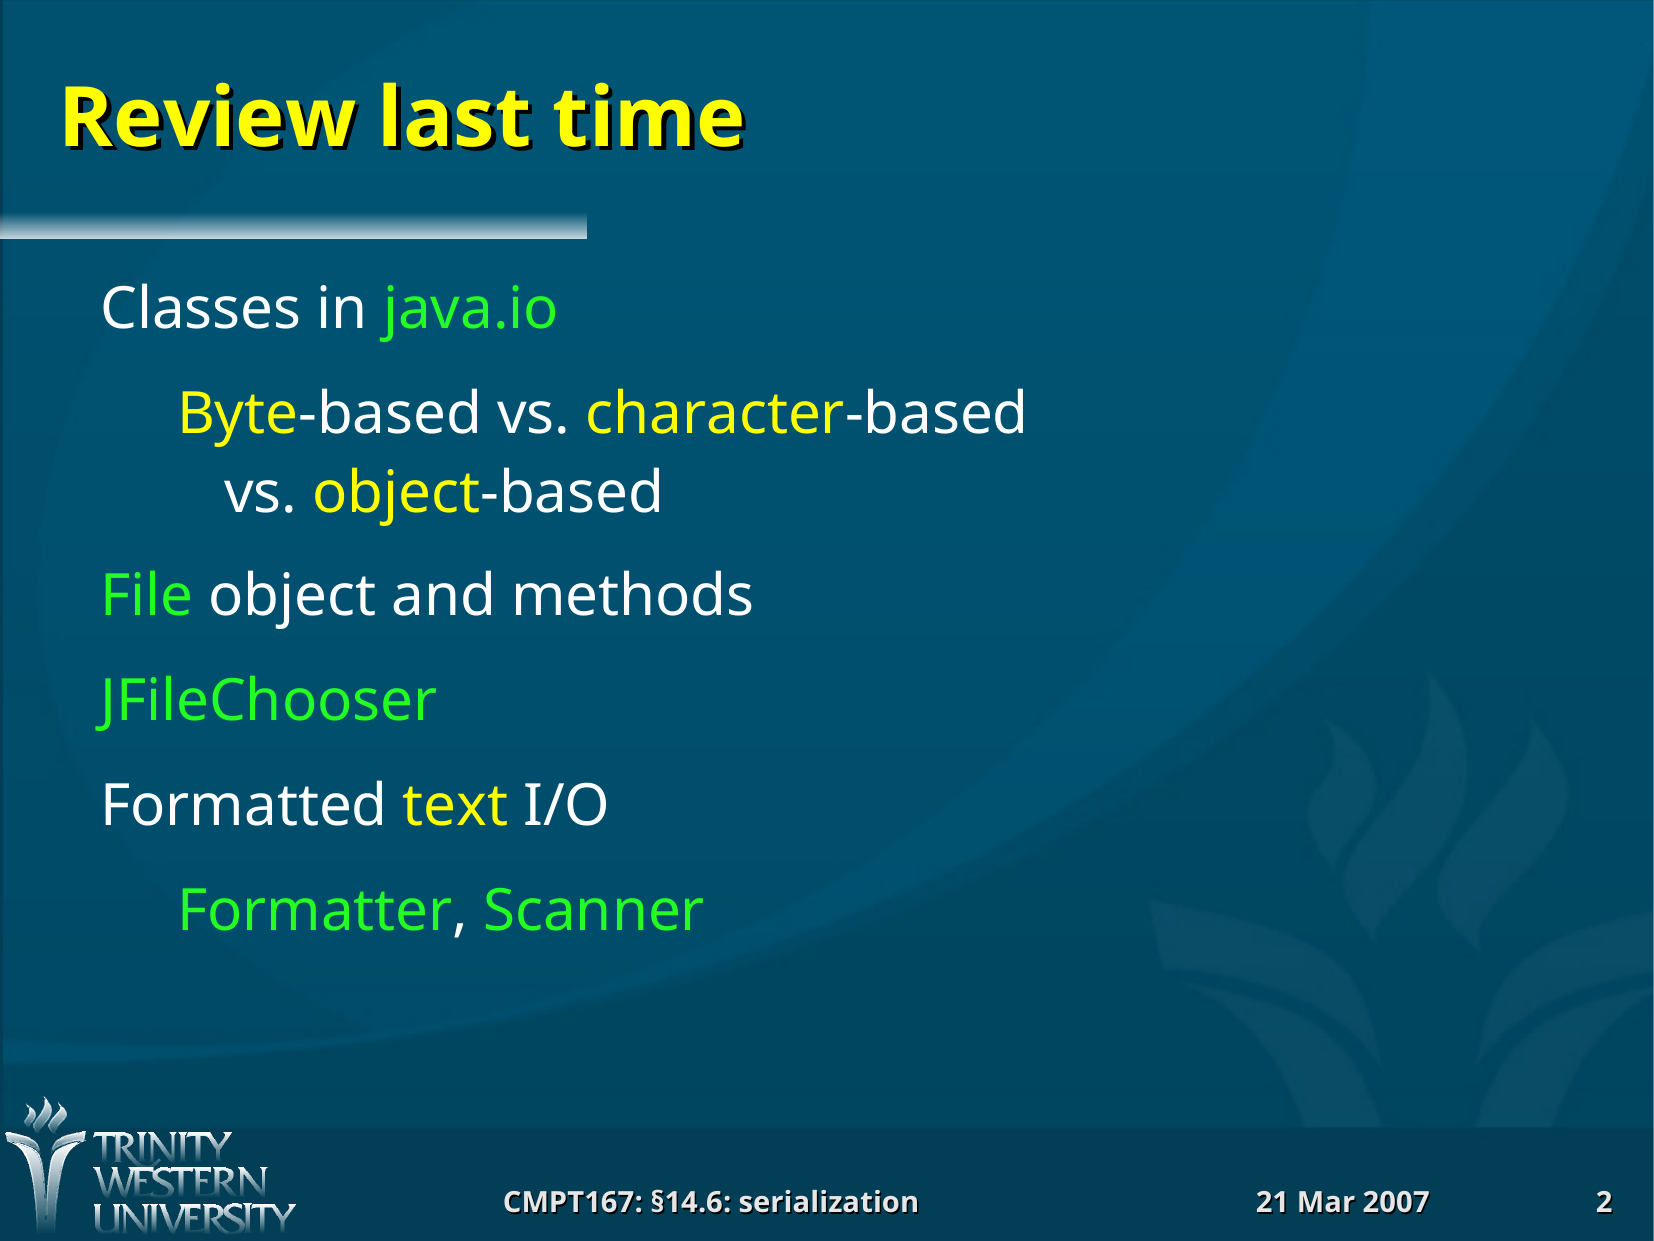

# Review last time
Classes in java.io
Byte-based vs. character-based
vs. object-based
File object and methods
JFileChooser
Formatted text I/O
Formatter, Scanner
CMPT167: §14.6: serialization
21 Mar 2007
2